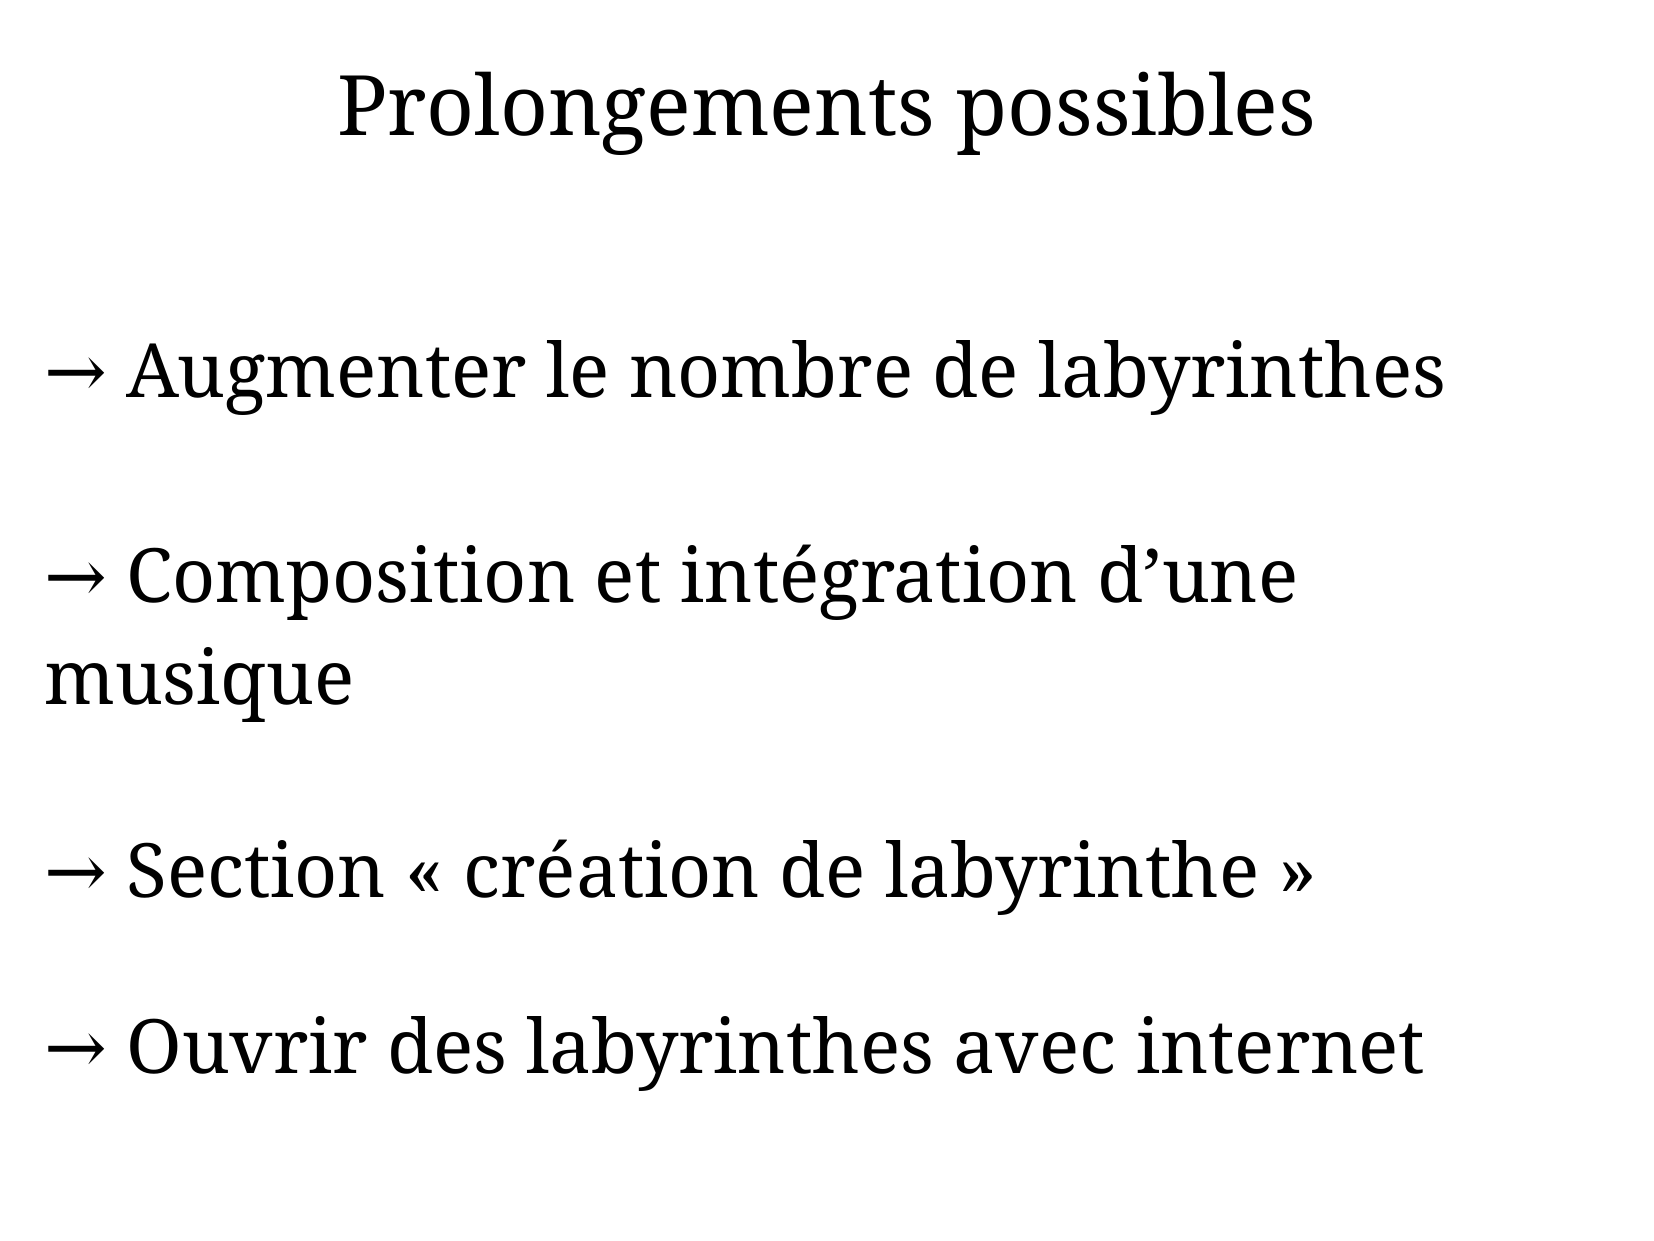

Prolongements possibles
→ Augmenter le nombre de labyrinthes
→ Composition et intégration d’une musique
→ Section « création de labyrinthe »
→ Ouvrir des labyrinthes avec internet